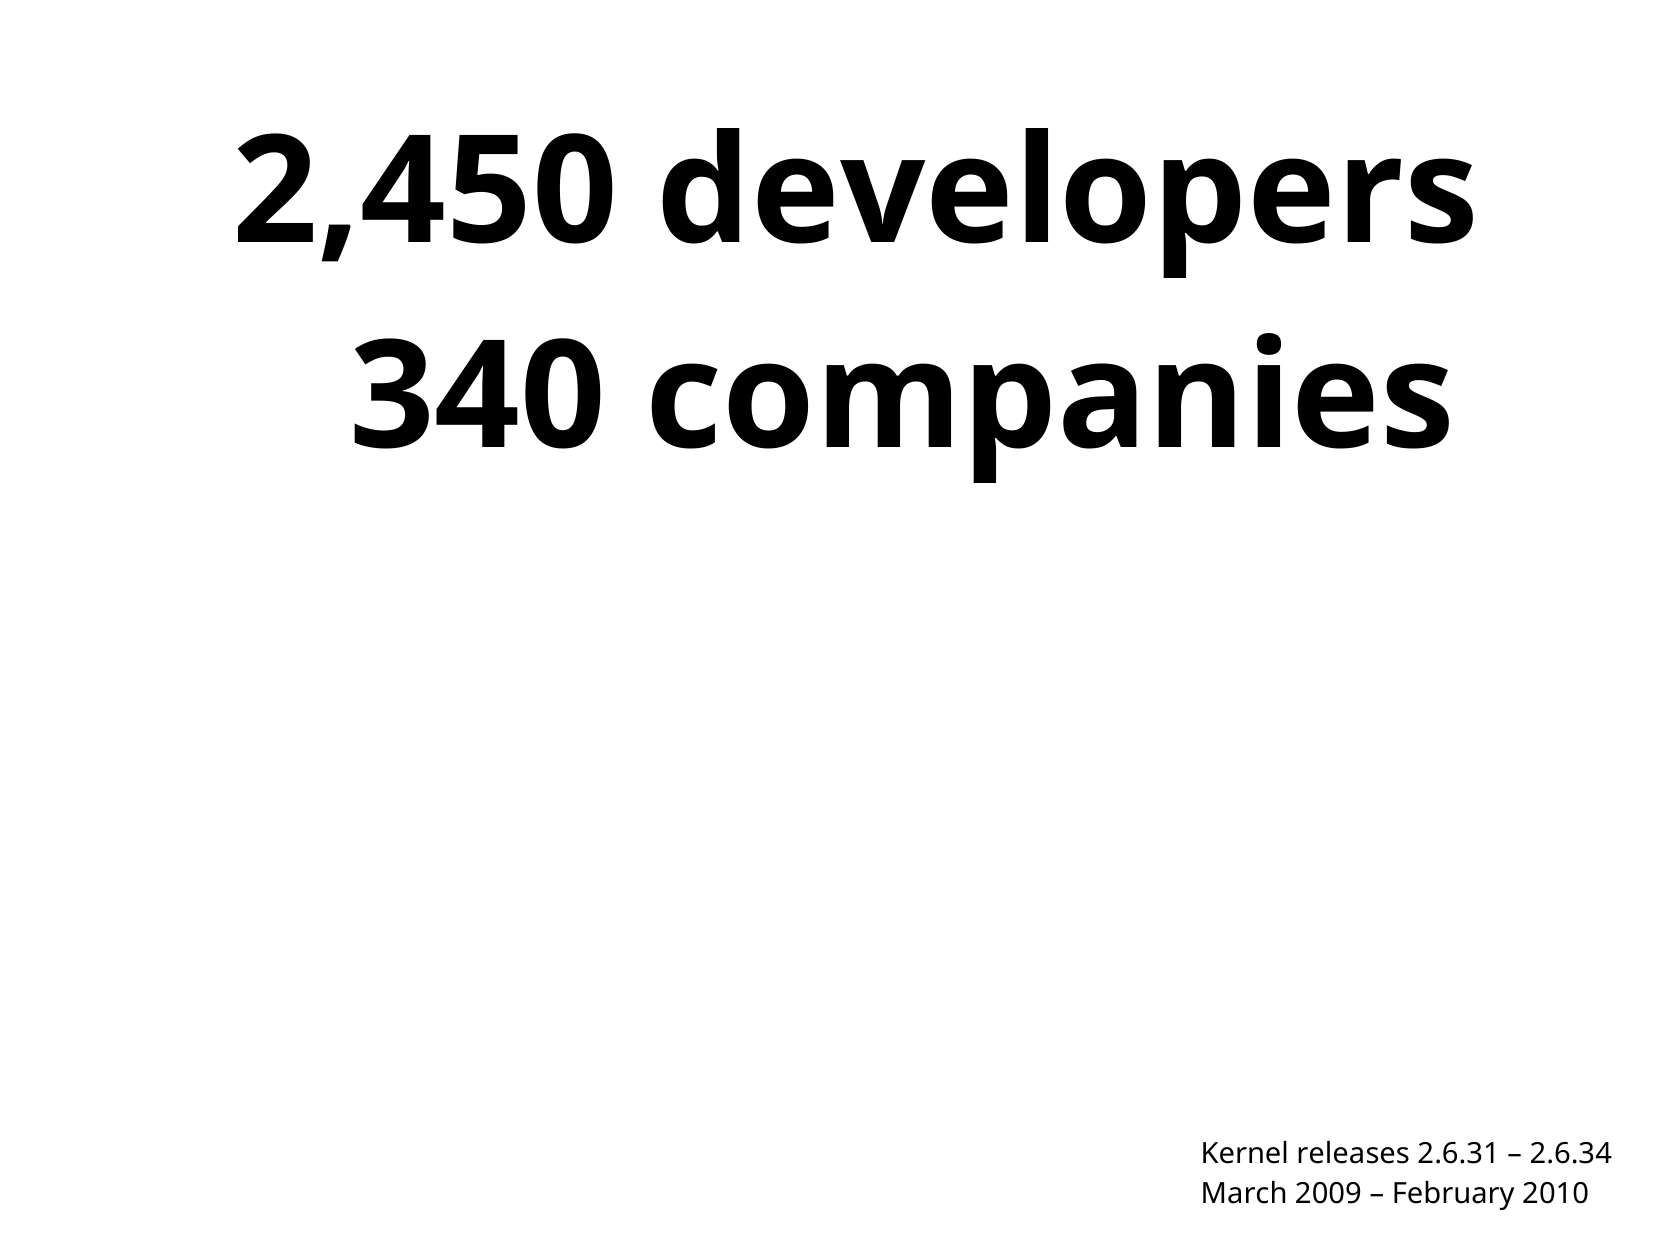

2,450 developers
 340 companies
Kernel releases 2.6.31 – 2.6.34
March 2009 – February 2010